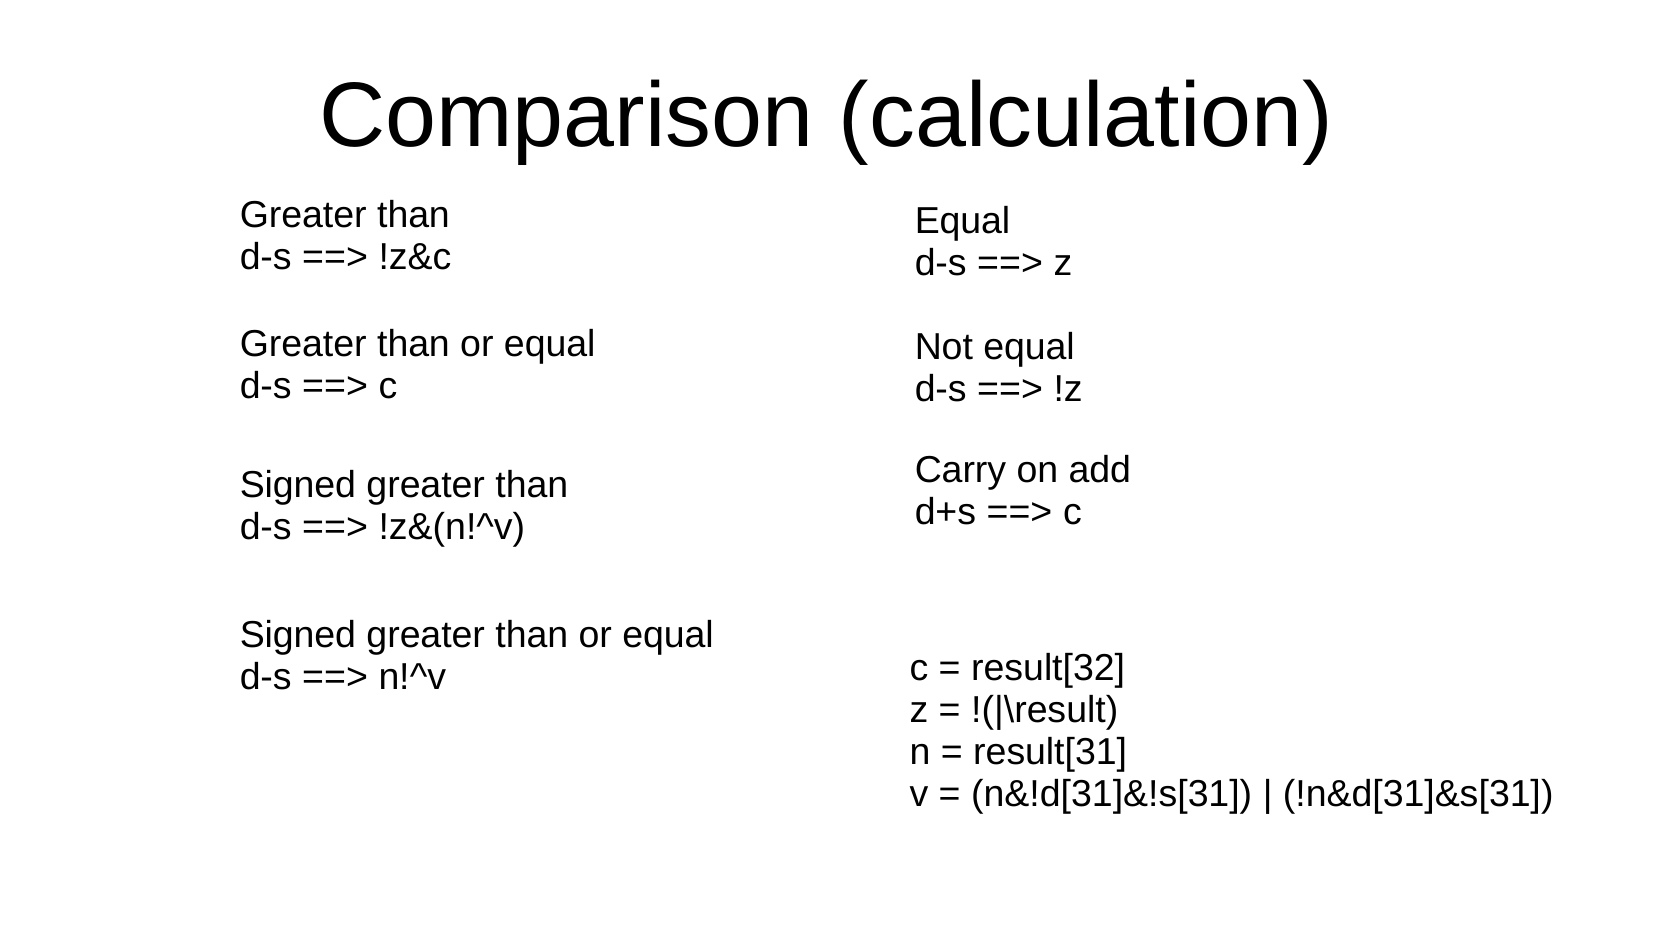

# Comparison (calculation)
Greater than d-s ==> !z&c
Equal
d-s ==> z
Greater than or equal d-s ==> c
Not equal
d-s ==> !z
Carry on add
d+s ==> c
Signed greater than d-s ==> !z&(n!^v)
Signed greater than or equal d-s ==> n!^v
c = result[32]
z = !(|\result)
n = result[31]
v = (n&!d[31]&!s[31]) | (!n&d[31]&s[31])